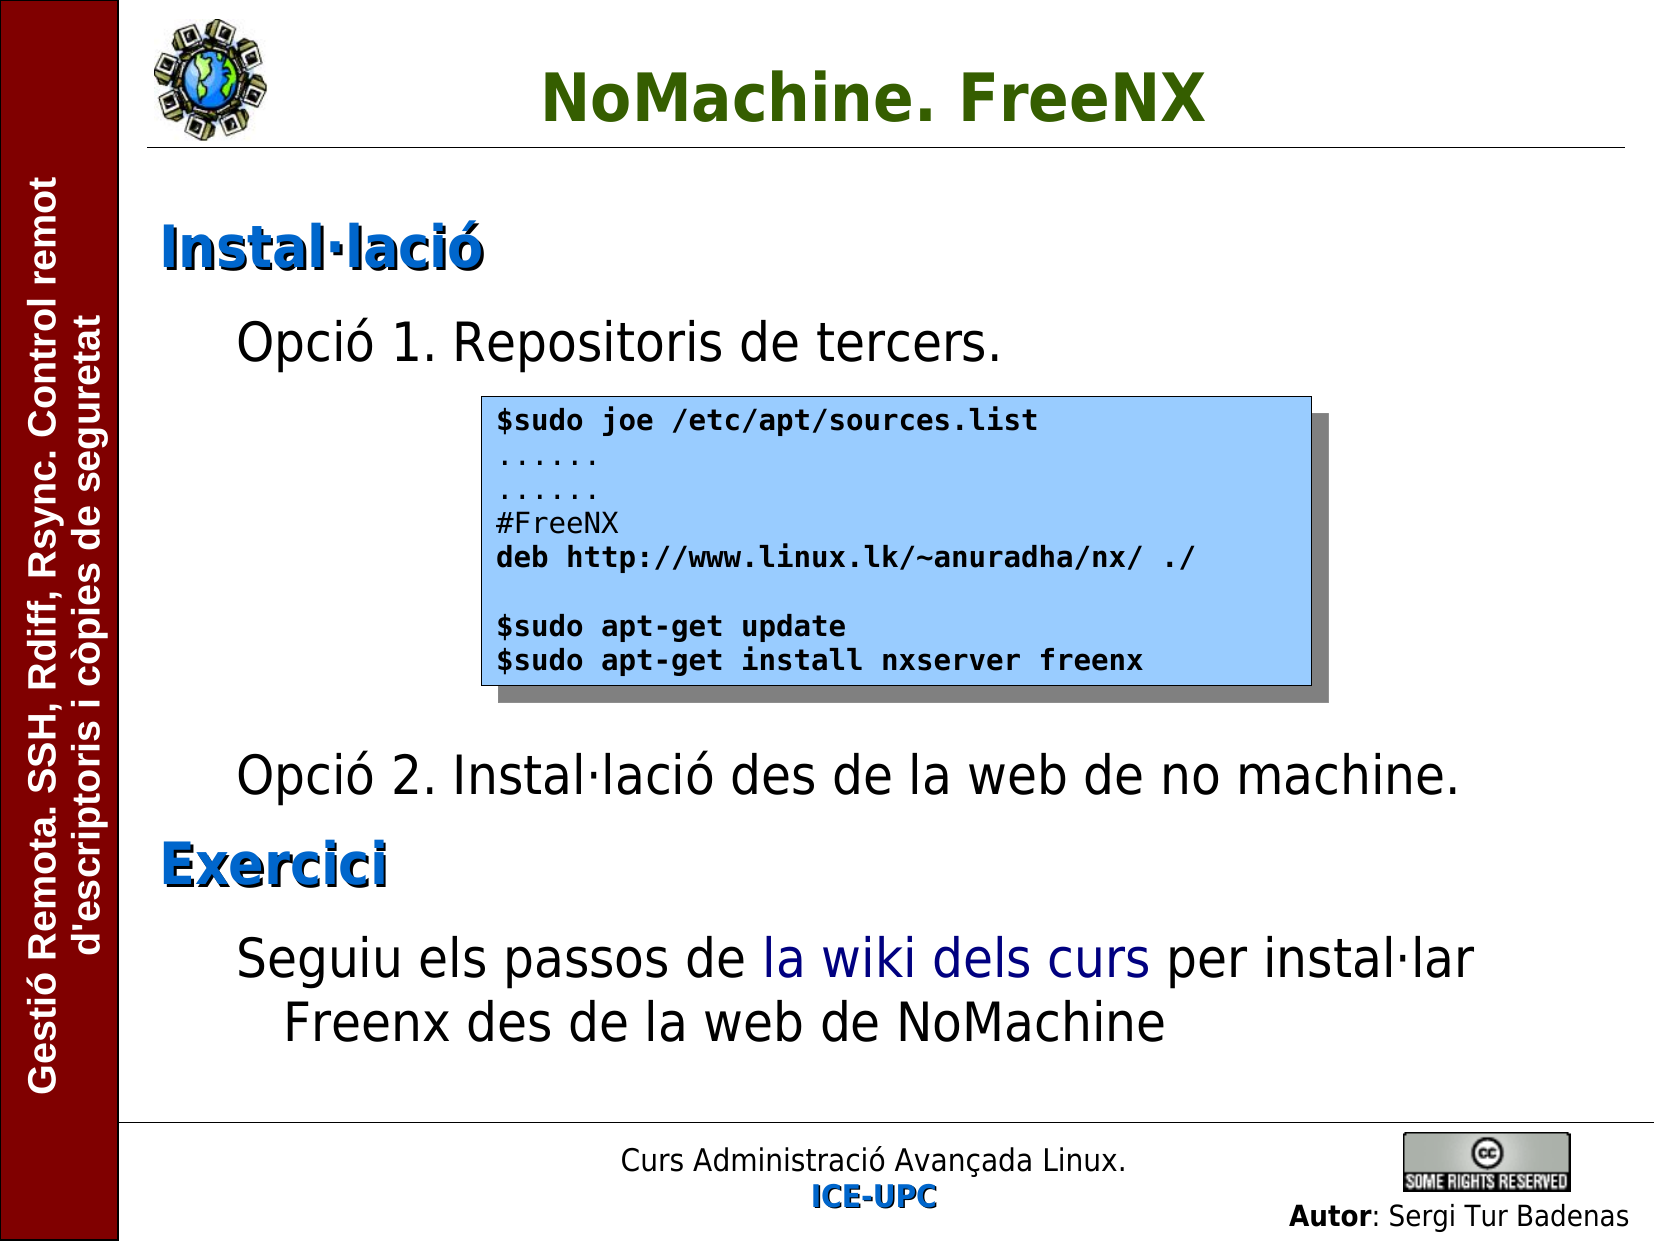

# NoMachine. FreeNX
Instal·lació
Opció 1. Repositoris de tercers.
Opció 2. Instal·lació des de la web de no machine.
Exercici
Seguiu els passos de la wiki dels curs per instal·lar Freenx des de la web de NoMachine
$sudo joe /etc/apt/sources.list
......
......
#FreeNX
deb http://www.linux.lk/~anuradha/nx/ ./
$sudo apt-get update
$sudo apt-get install nxserver freenx